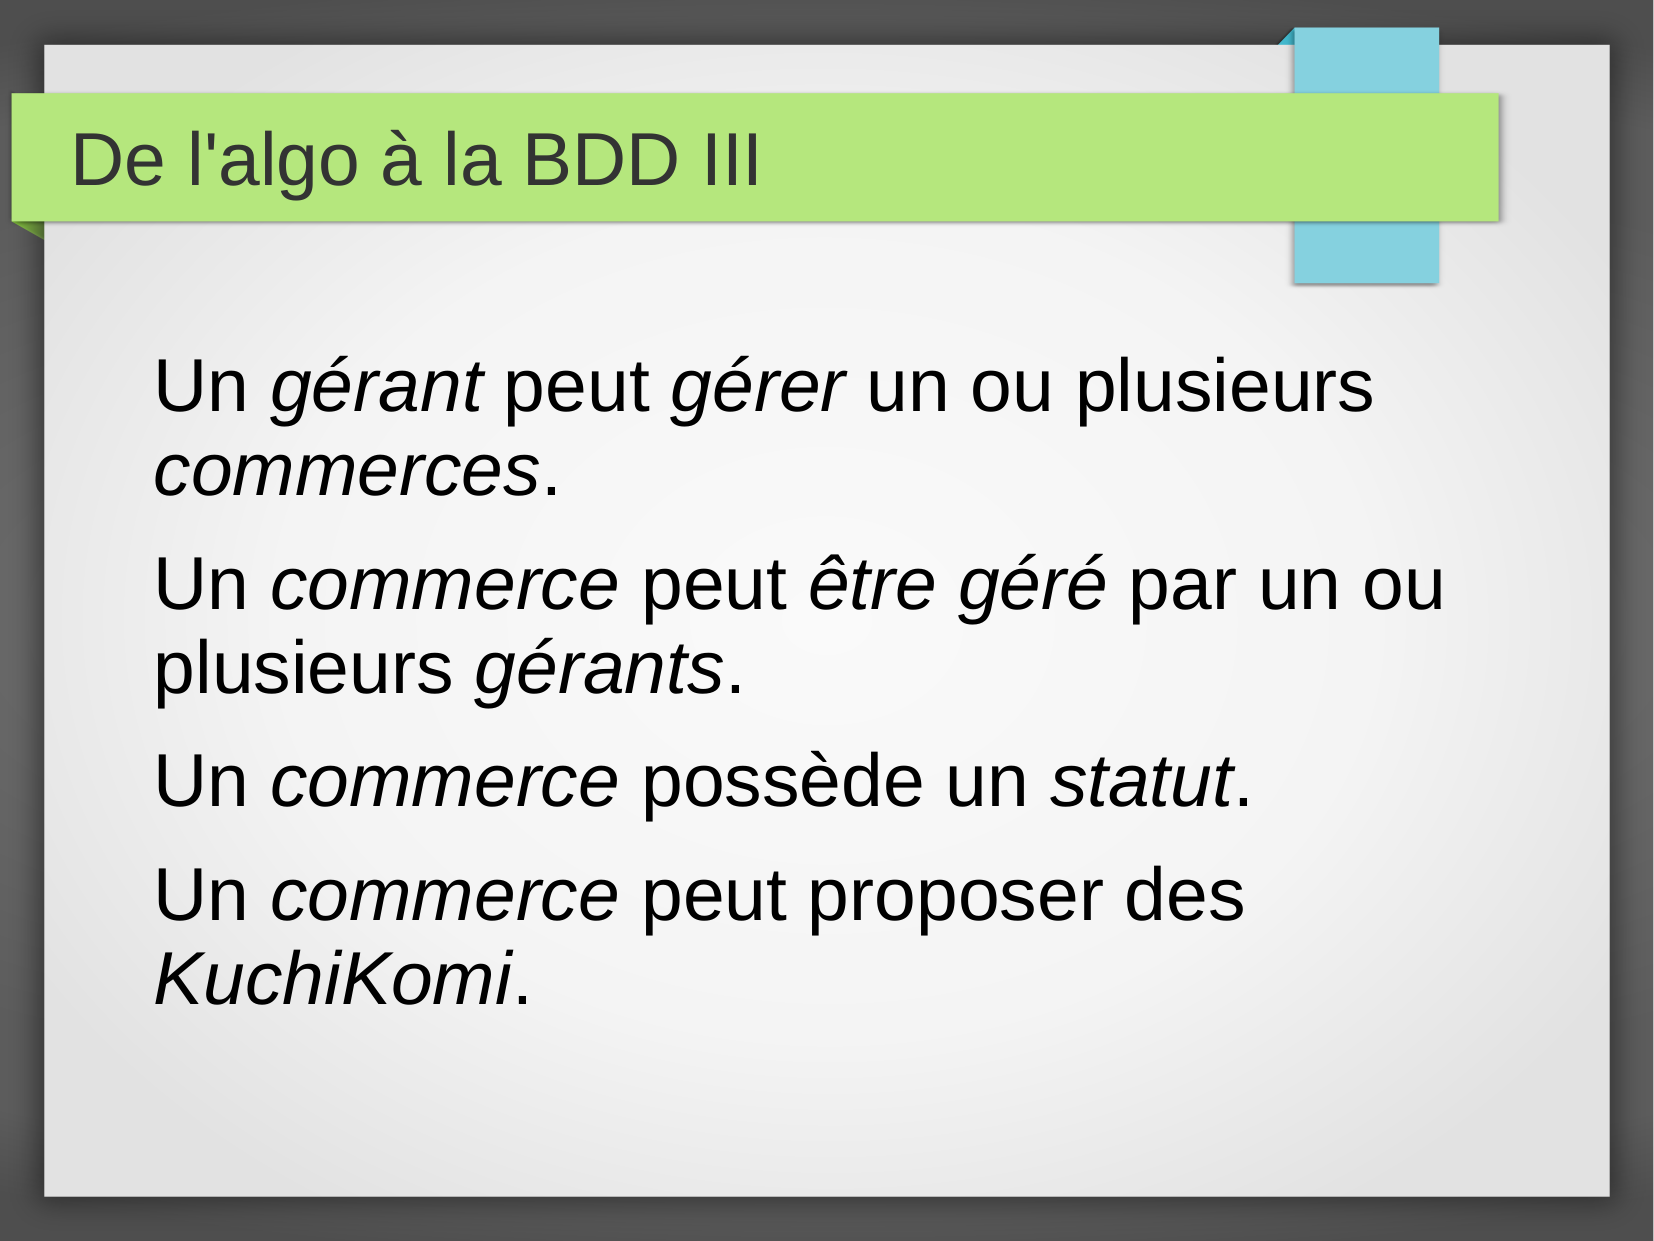

# De l'algo à la BDD III
Un gérant peut gérer un ou plusieurs commerces.
Un commerce peut être géré par un ou plusieurs gérants.
Un commerce possède un statut.
Un commerce peut proposer des KuchiKomi.